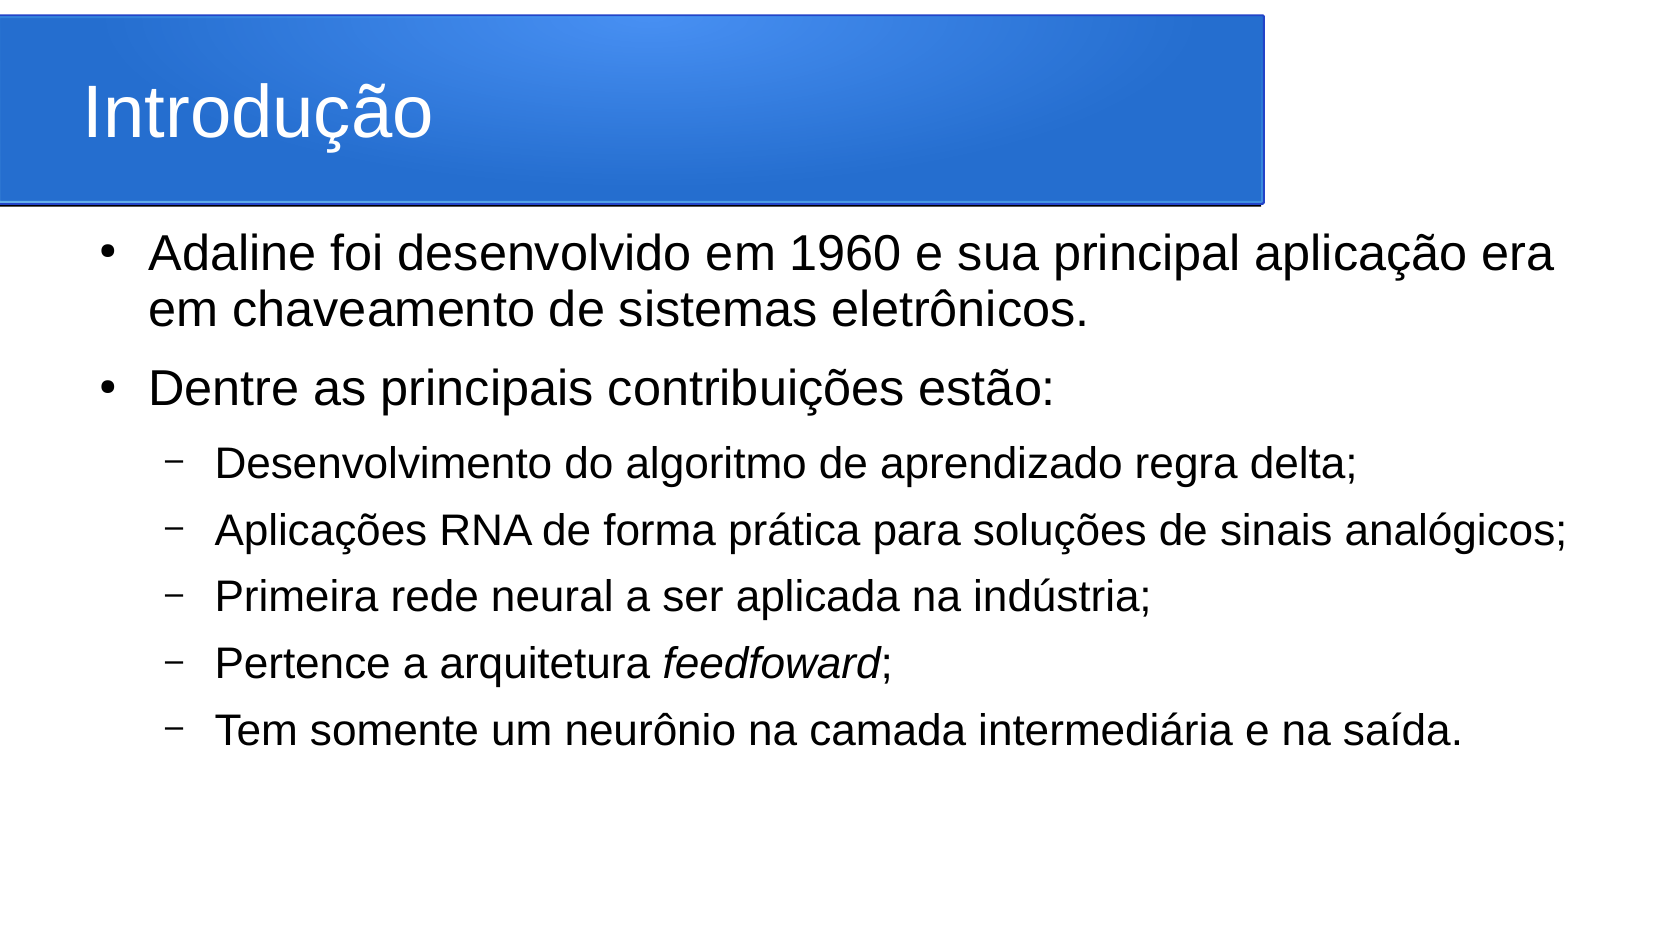

# Introdução
Adaline foi desenvolvido em 1960 e sua principal aplicação era em chaveamento de sistemas eletrônicos.
Dentre as principais contribuições estão:
Desenvolvimento do algoritmo de aprendizado regra delta;
Aplicações RNA de forma prática para soluções de sinais analógicos;
Primeira rede neural a ser aplicada na indústria;
Pertence a arquitetura feedfoward;
Tem somente um neurônio na camada intermediária e na saída.